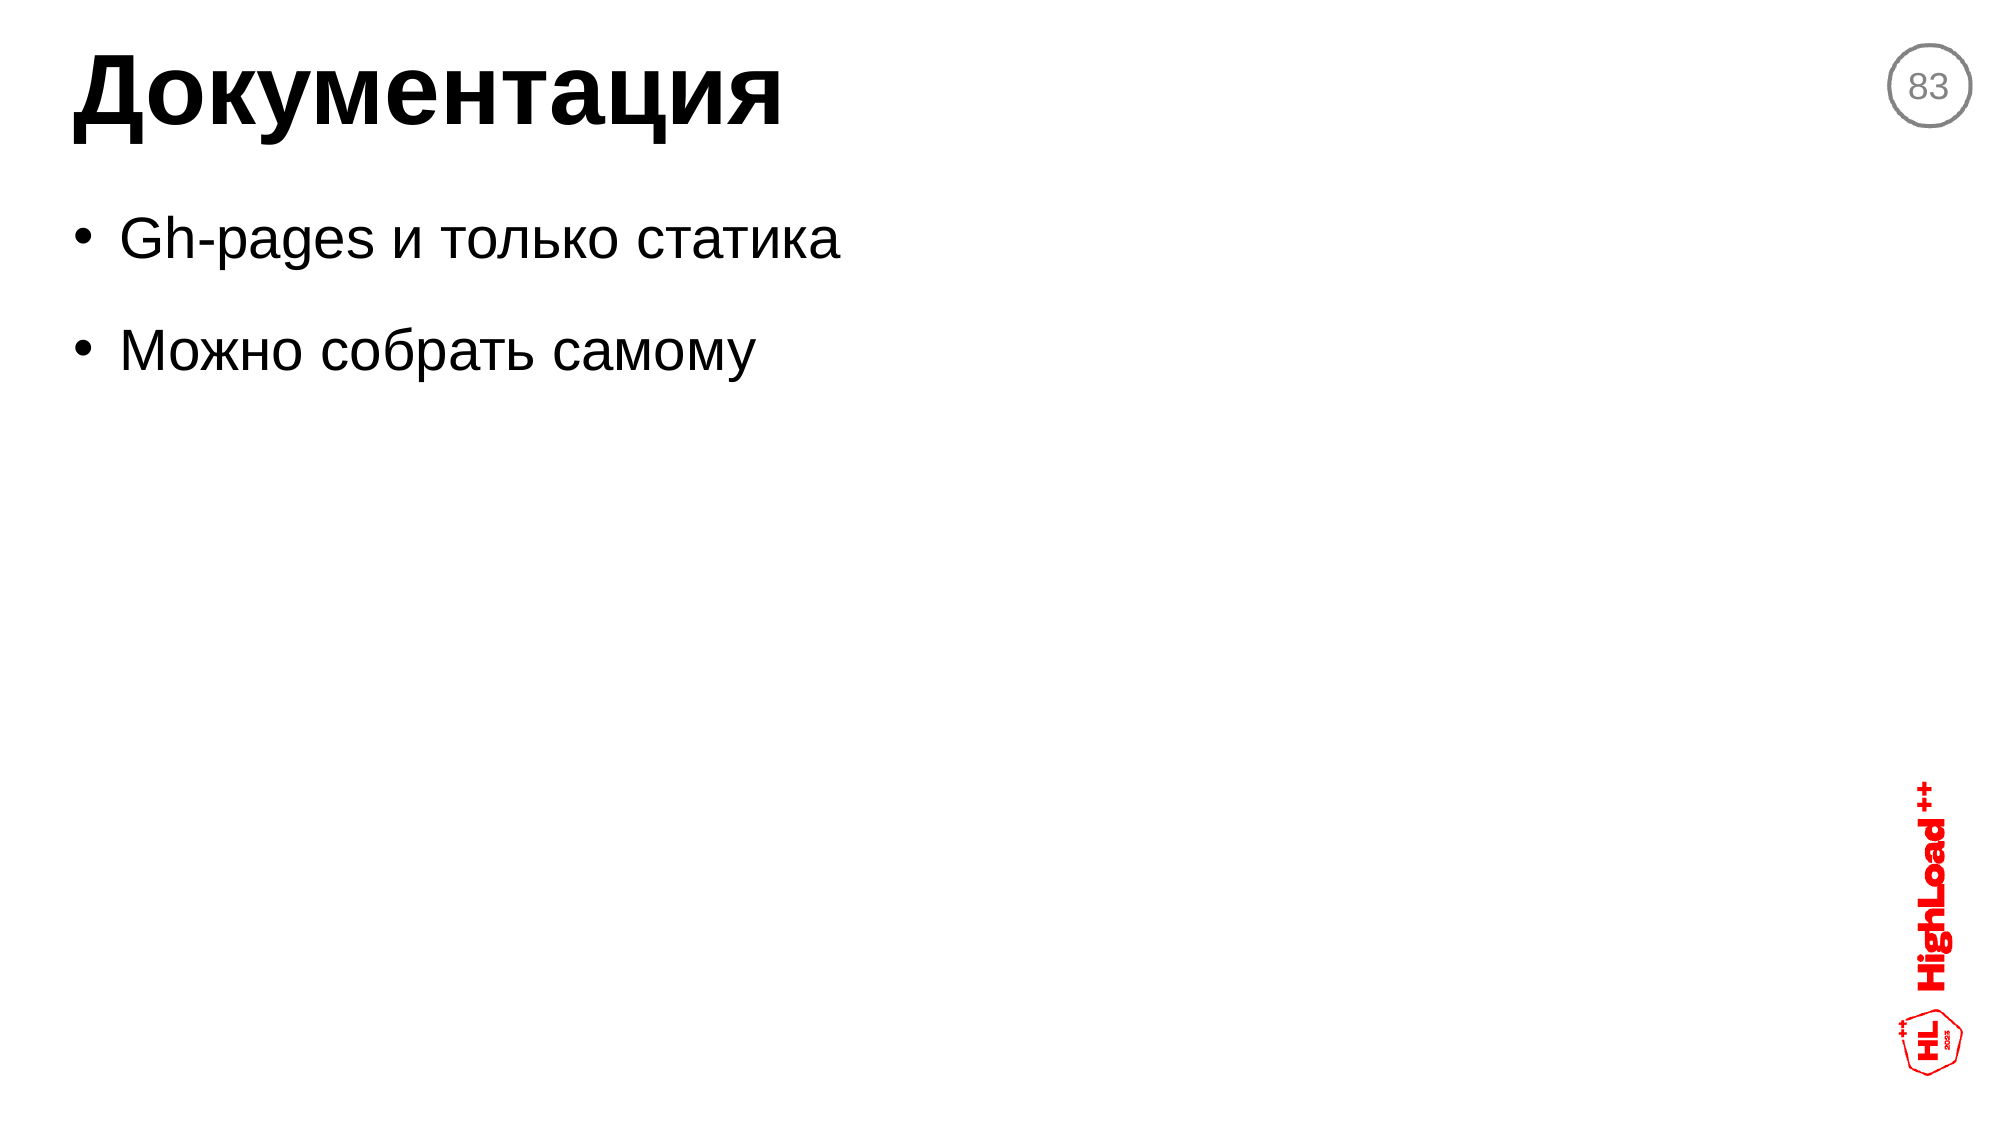

# Документация
83
 Gh-pages и только статика
 Можно собрать самому